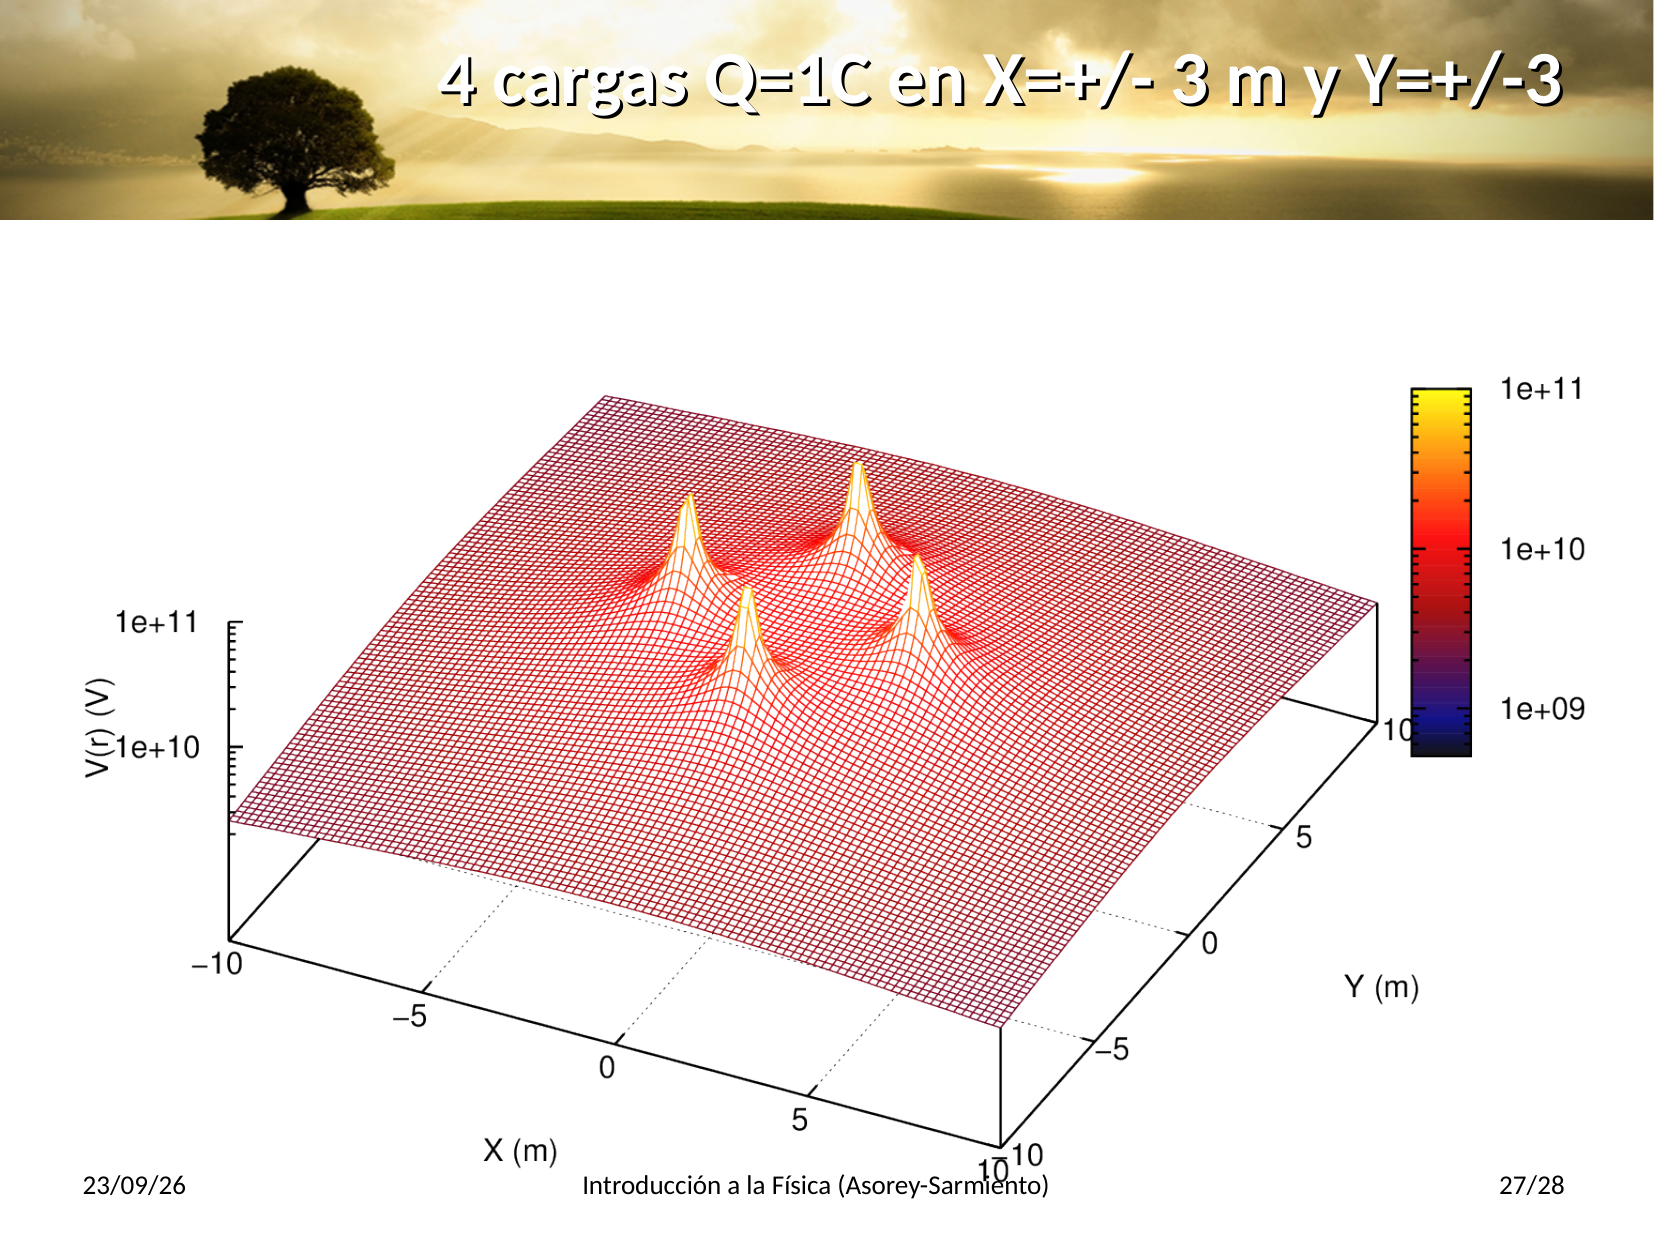

# 4 cargas Q=1C en X=+/- 3 m y Y=+/-3
Introducción a la Física (Asorey-Sarmiento)
27